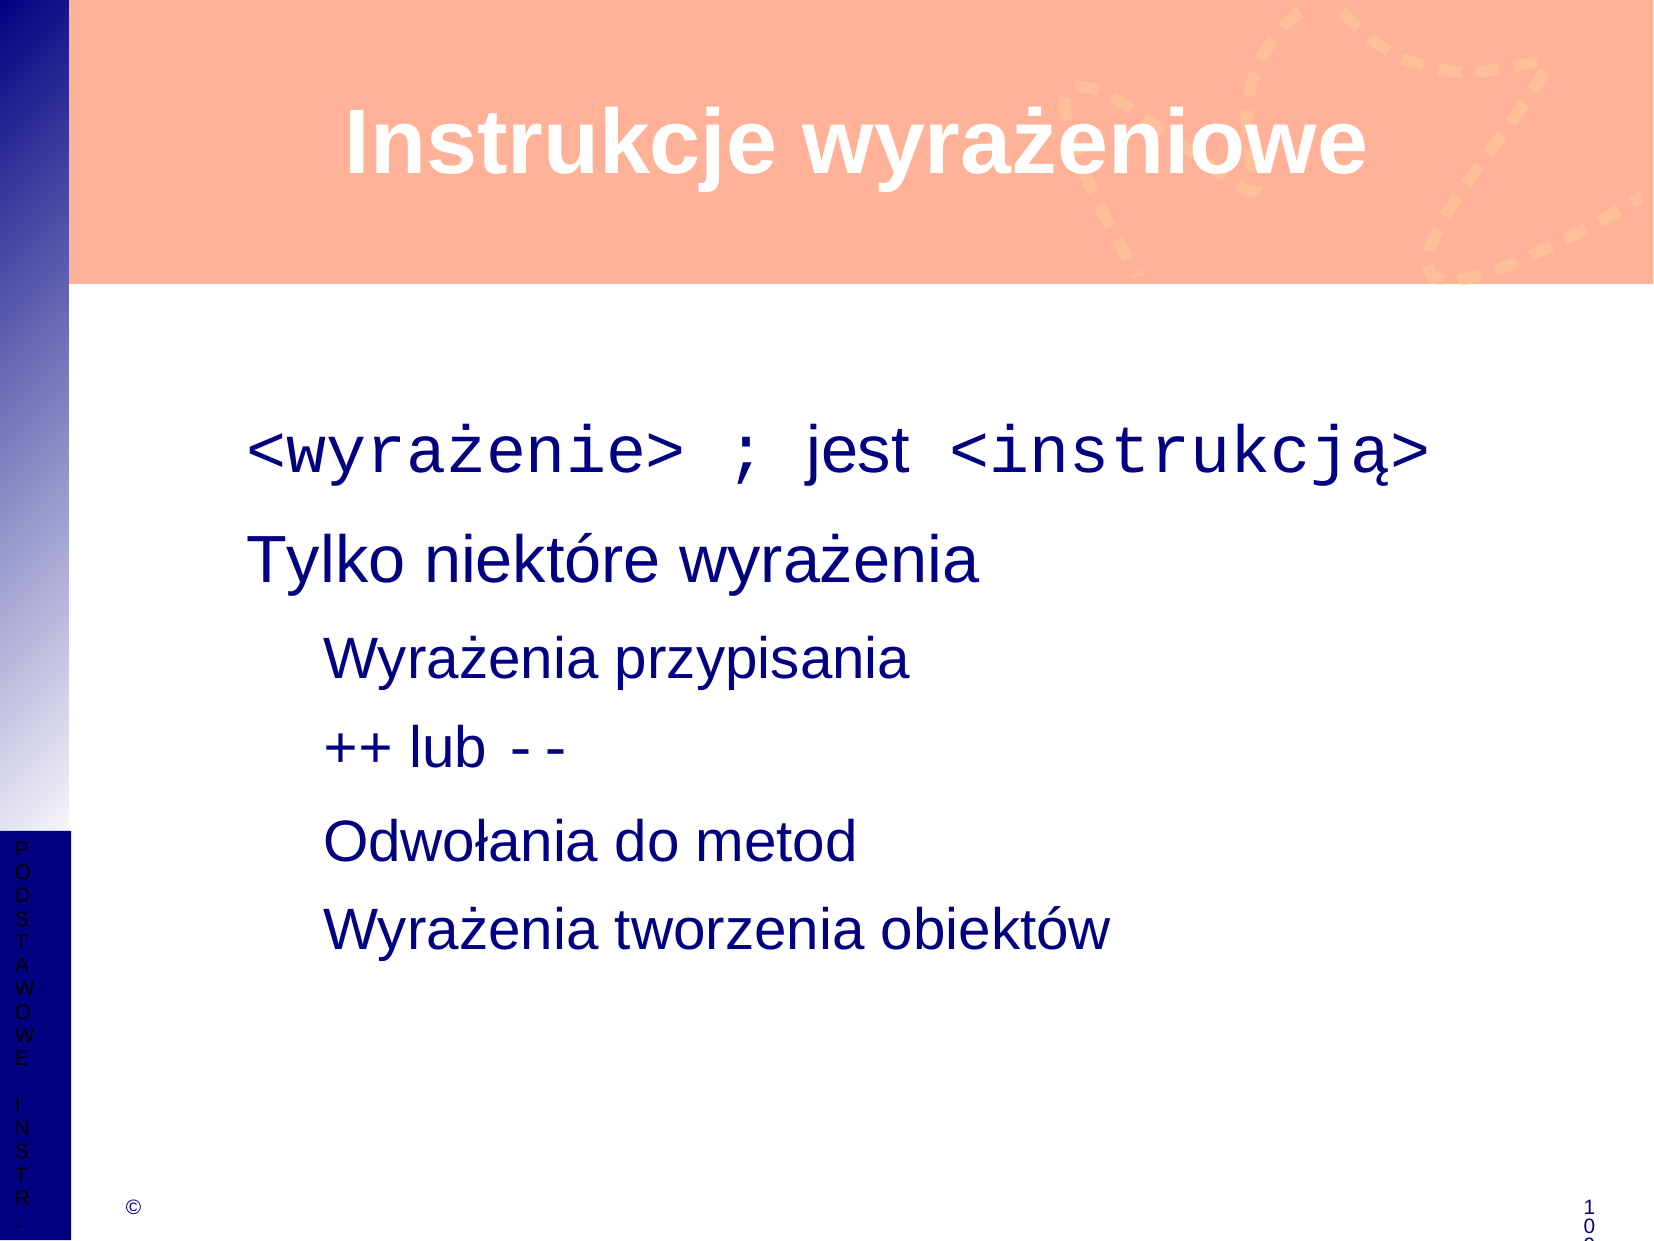

# Instrukcje wyrażeniowe
<wyrażenie> ; jest <instrukcją>
Tylko niektóre wyrażenia
Wyrażenia przypisania
++ lub --
Odwołania do metod
Wyrażenia tworzenia obiektów
P
O
D
S
T
A
W
O
W
E
I
N
S
T
R
.